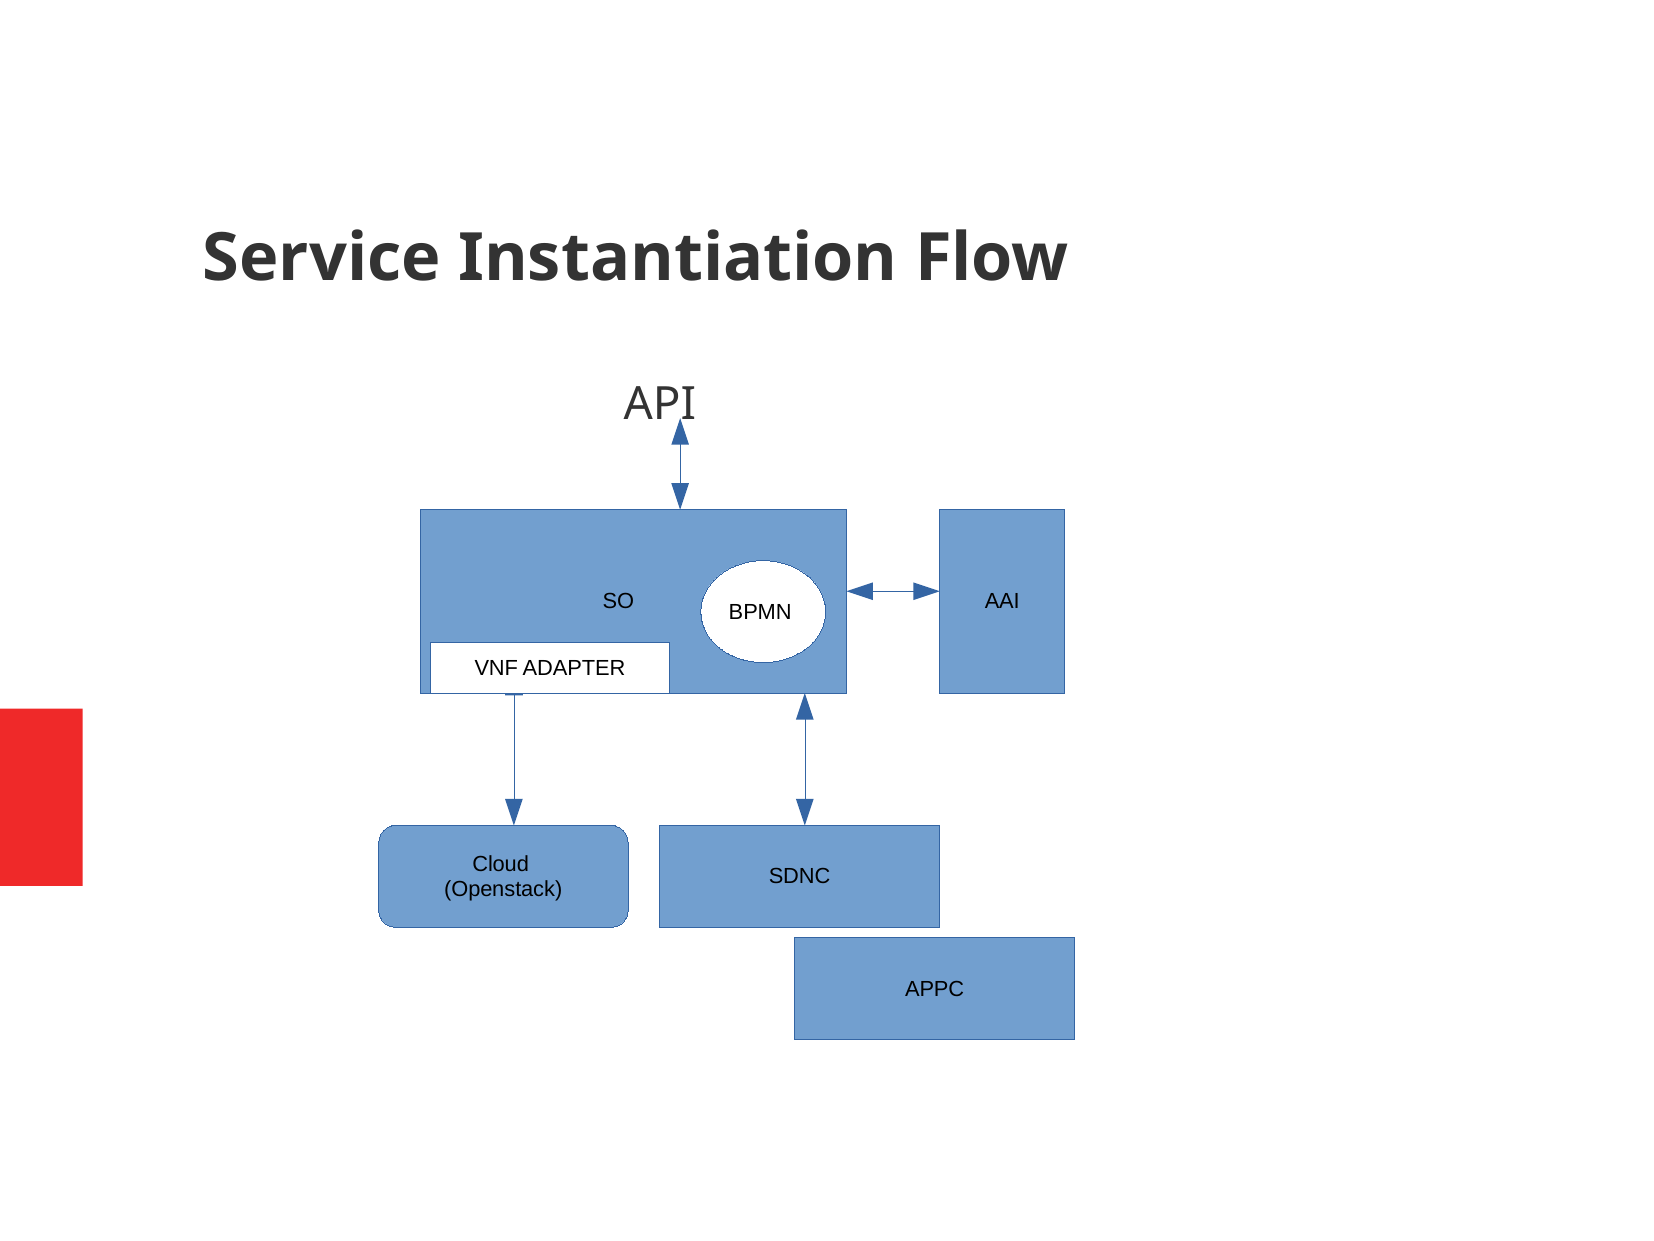

# Service Instantiation Flow
 API
SO
AAI
BPMN
VNF ADAPTER
Cloud
(Openstack)
SDNC
APPC